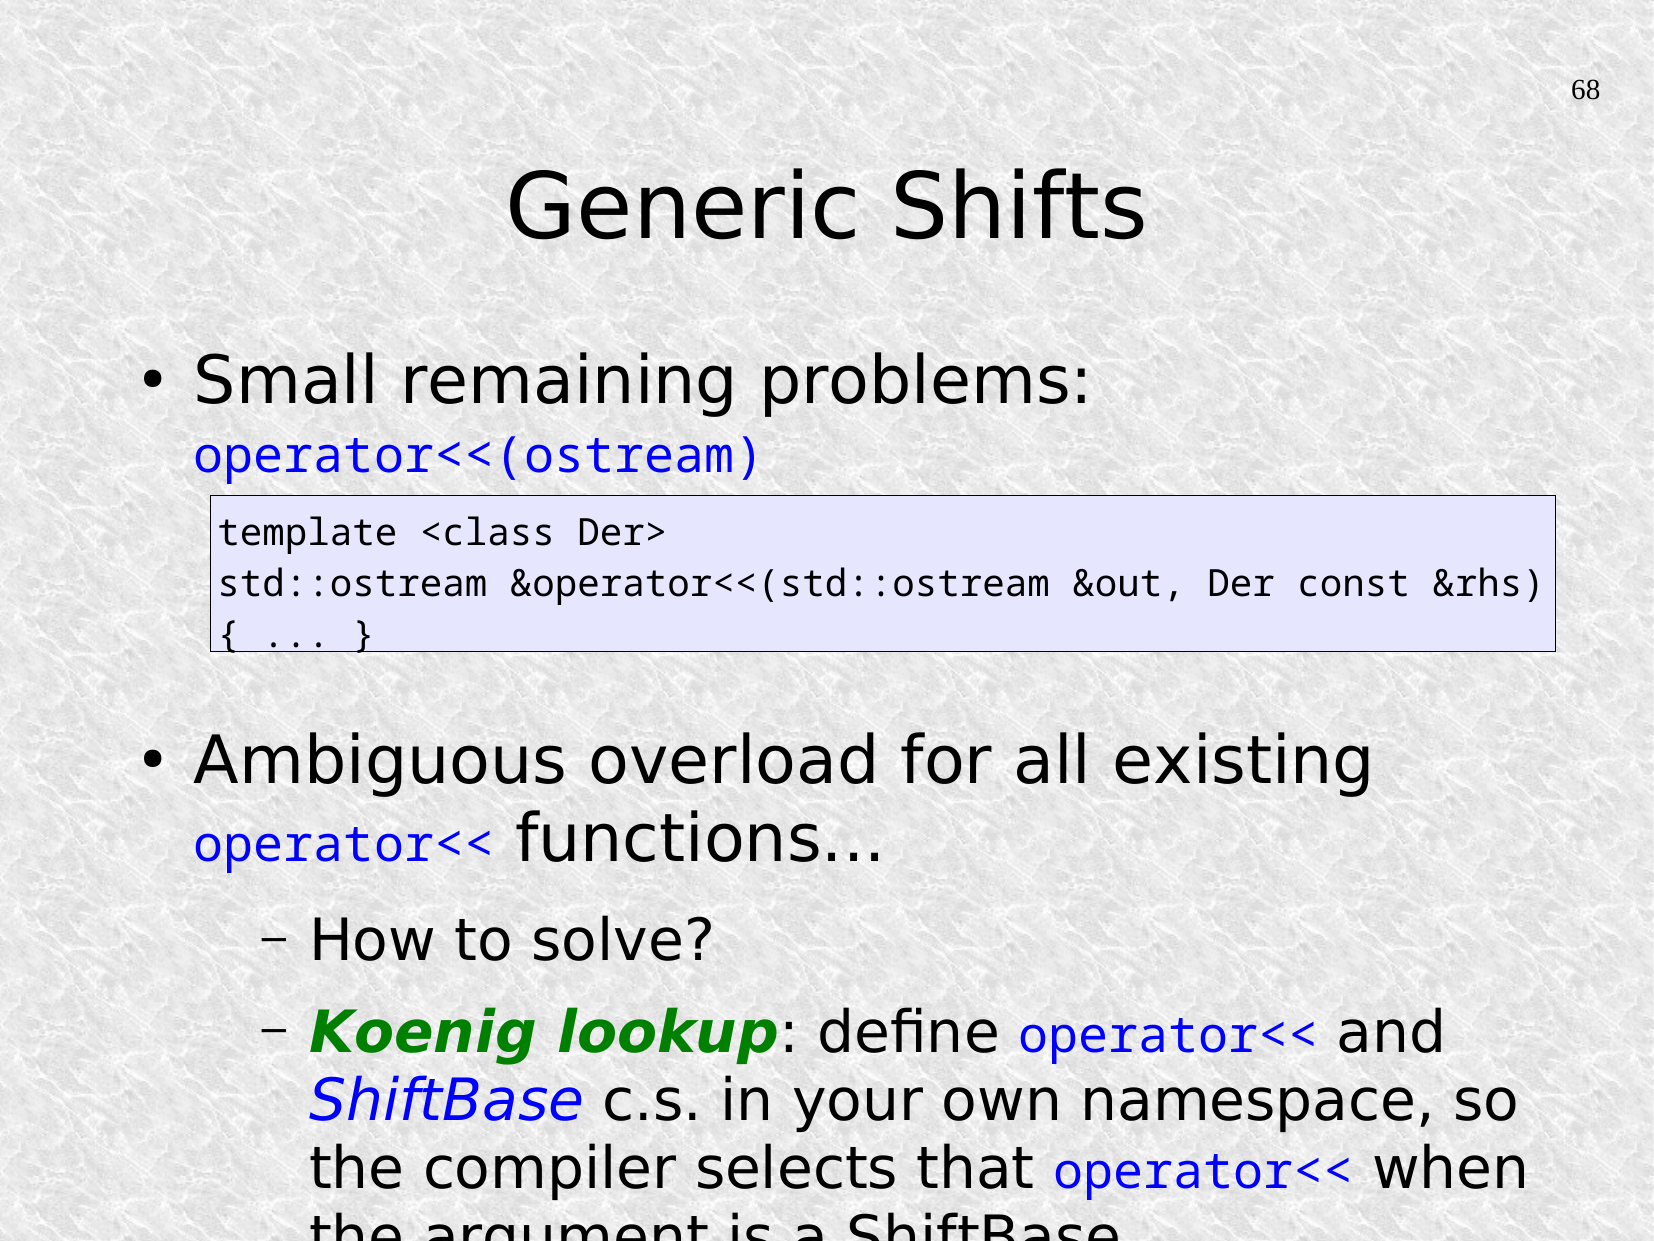

68
# Generic Shifts
Small remaining problems: operator<<(ostream)
Ambiguous overload for all existing operator<< functions...
How to solve?
Koenig lookup: define operator<< and ShiftBase c.s. in your own namespace, so the compiler selects that operator<< when the argument is a ShiftBase.
template <class Der>
std::ostream &operator<<(std::ostream &out, Der const &rhs)
{ ... }